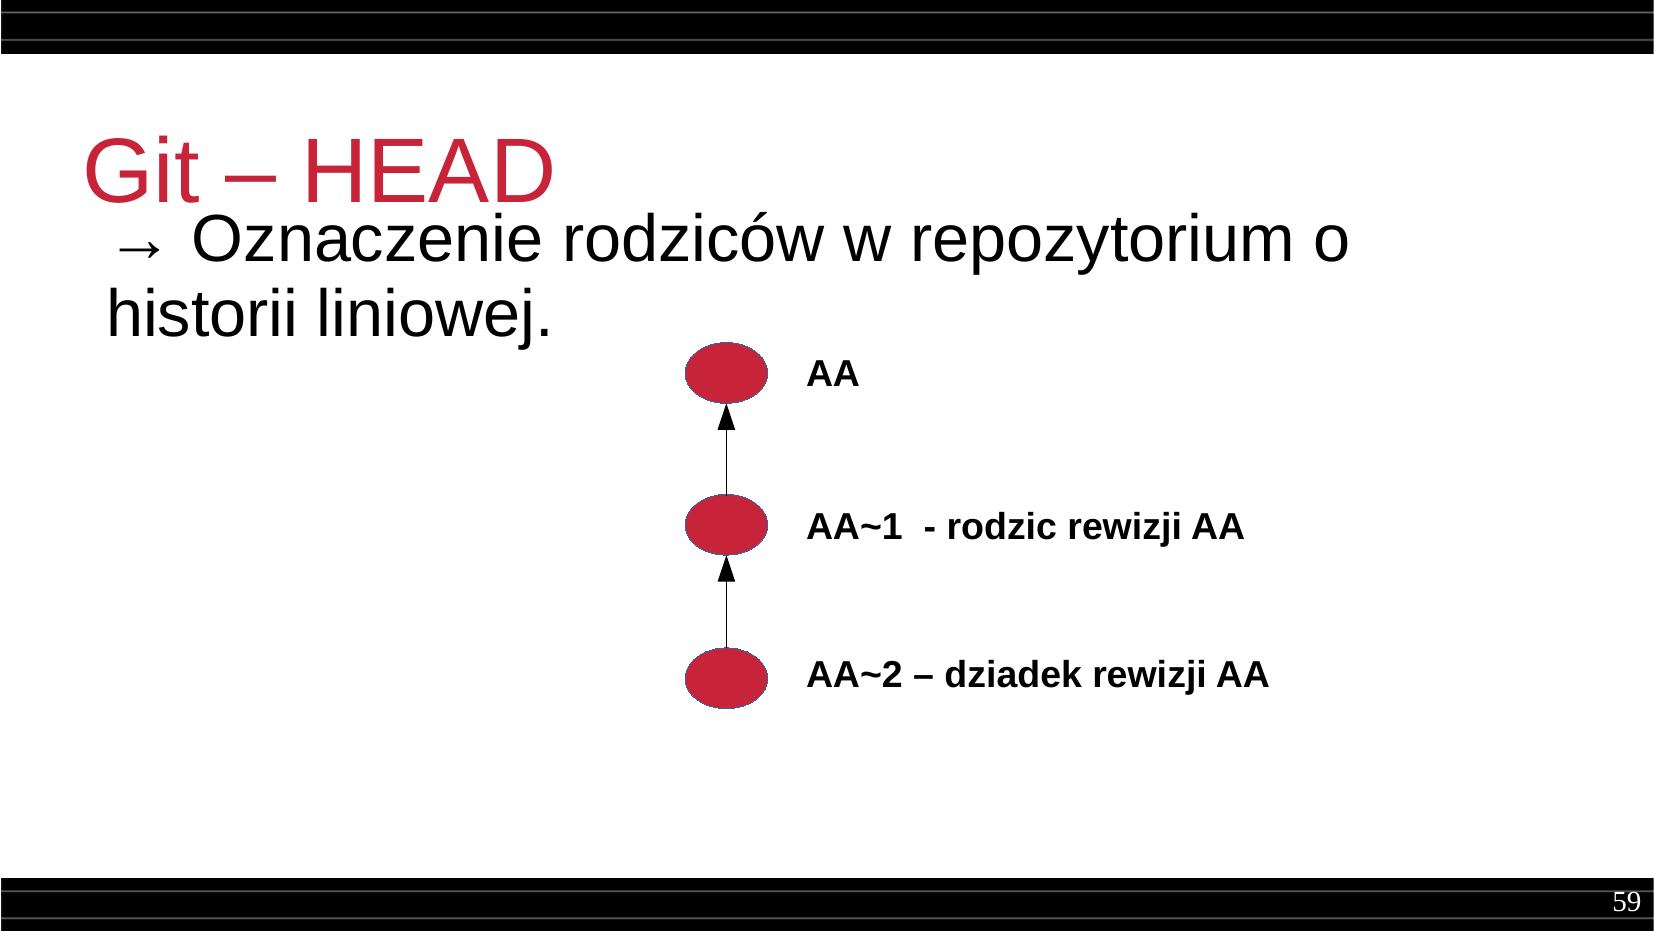

# Git – HEAD
→ Oznaczenie rodziców w repozytorium o historii liniowej.
AA
AA~1 - rodzic rewizji AA
AA~2 – dziadek rewizji AA